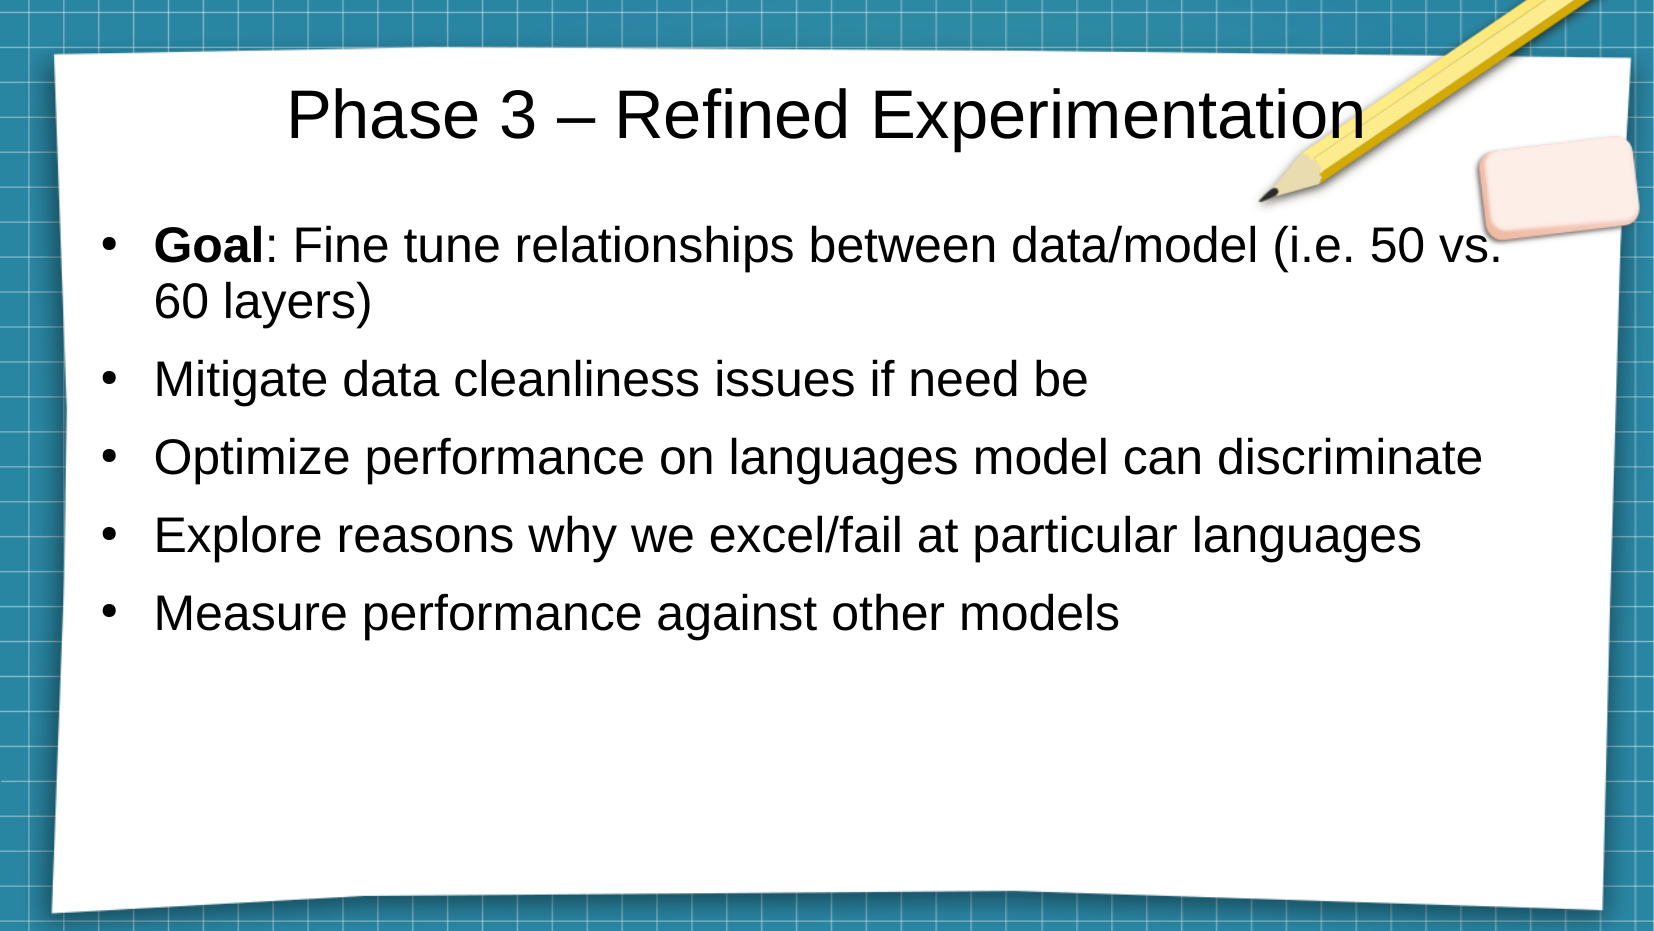

# Phase 3 – Refined Experimentation
Goal: Fine tune relationships between data/model (i.e. 50 vs. 60 layers)
Mitigate data cleanliness issues if need be
Optimize performance on languages model can discriminate
Explore reasons why we excel/fail at particular languages
Measure performance against other models